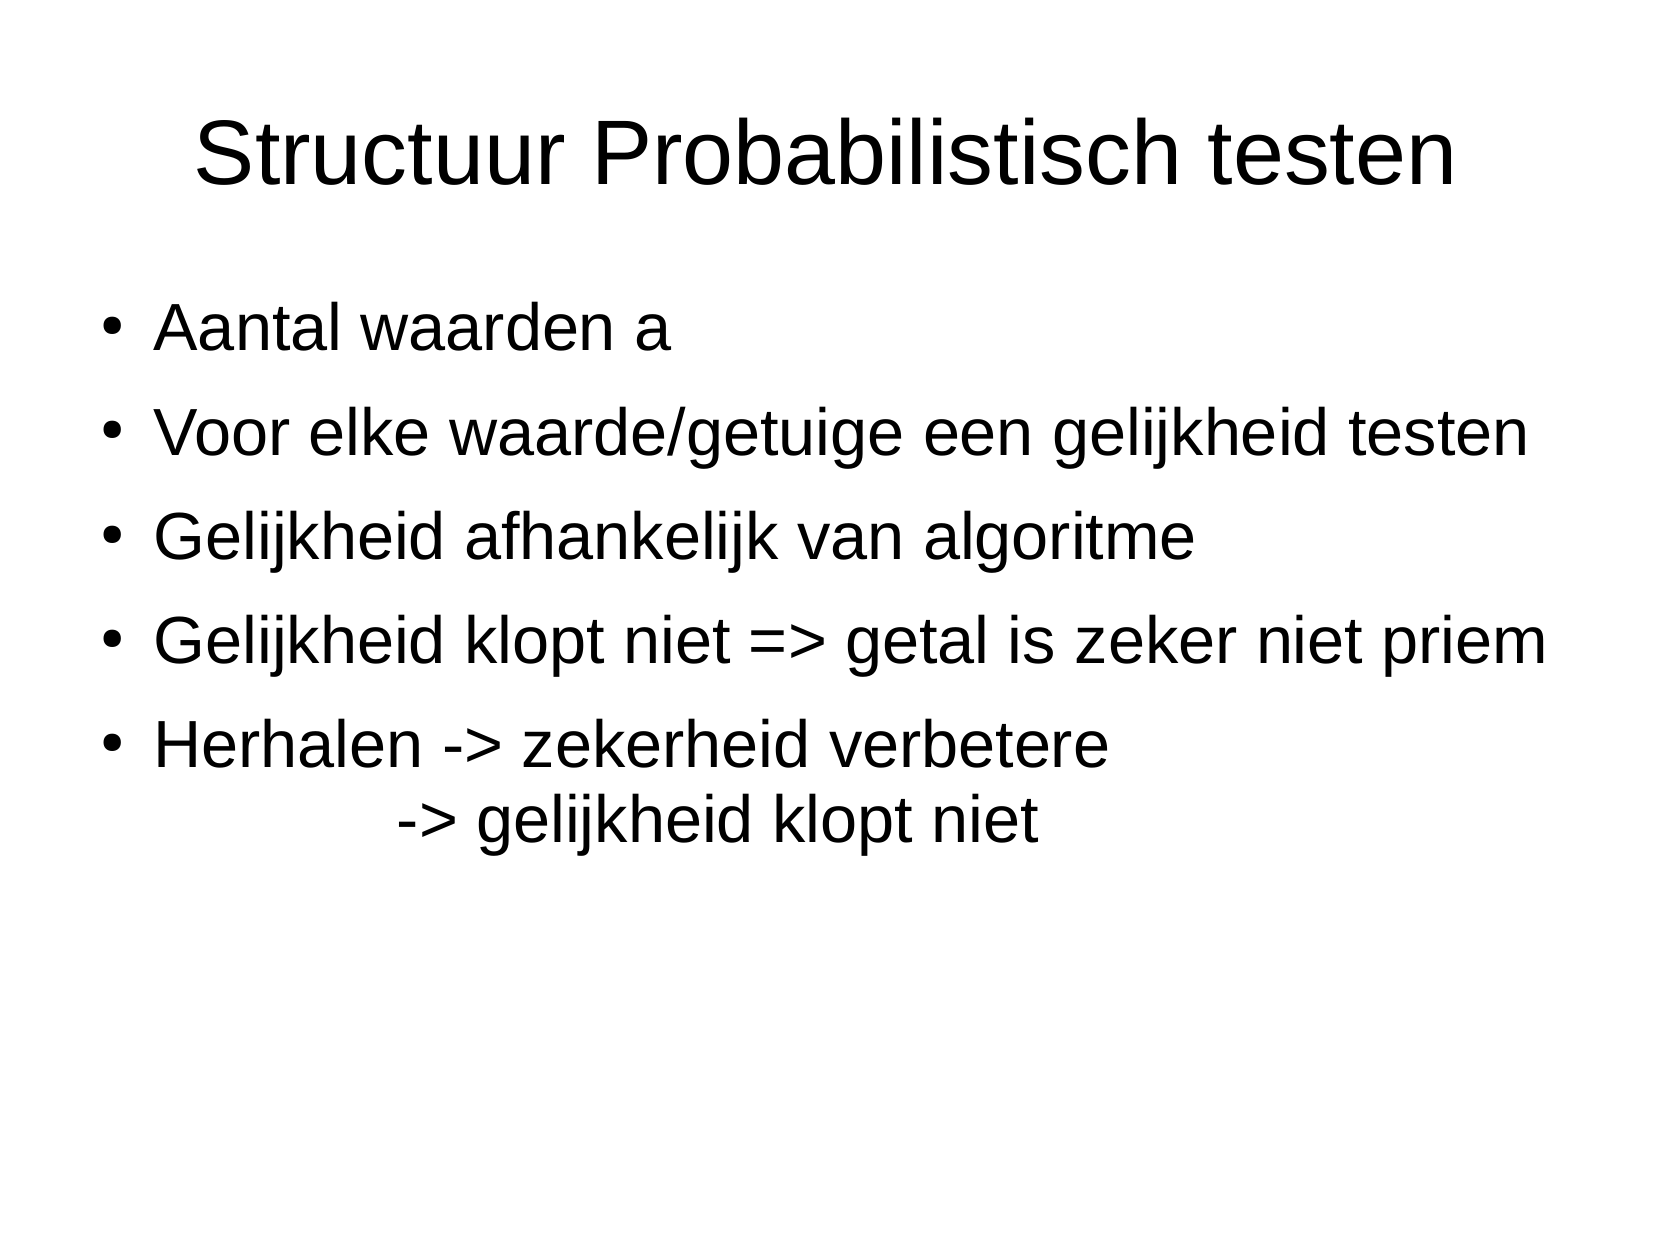

# Structuur Probabilistisch testen
Aantal waarden a
Voor elke waarde/getuige een gelijkheid testen
Gelijkheid afhankelijk van algoritme
Gelijkheid klopt niet => getal is zeker niet priem
Herhalen -> zekerheid verbetere
			 -> gelijkheid klopt niet